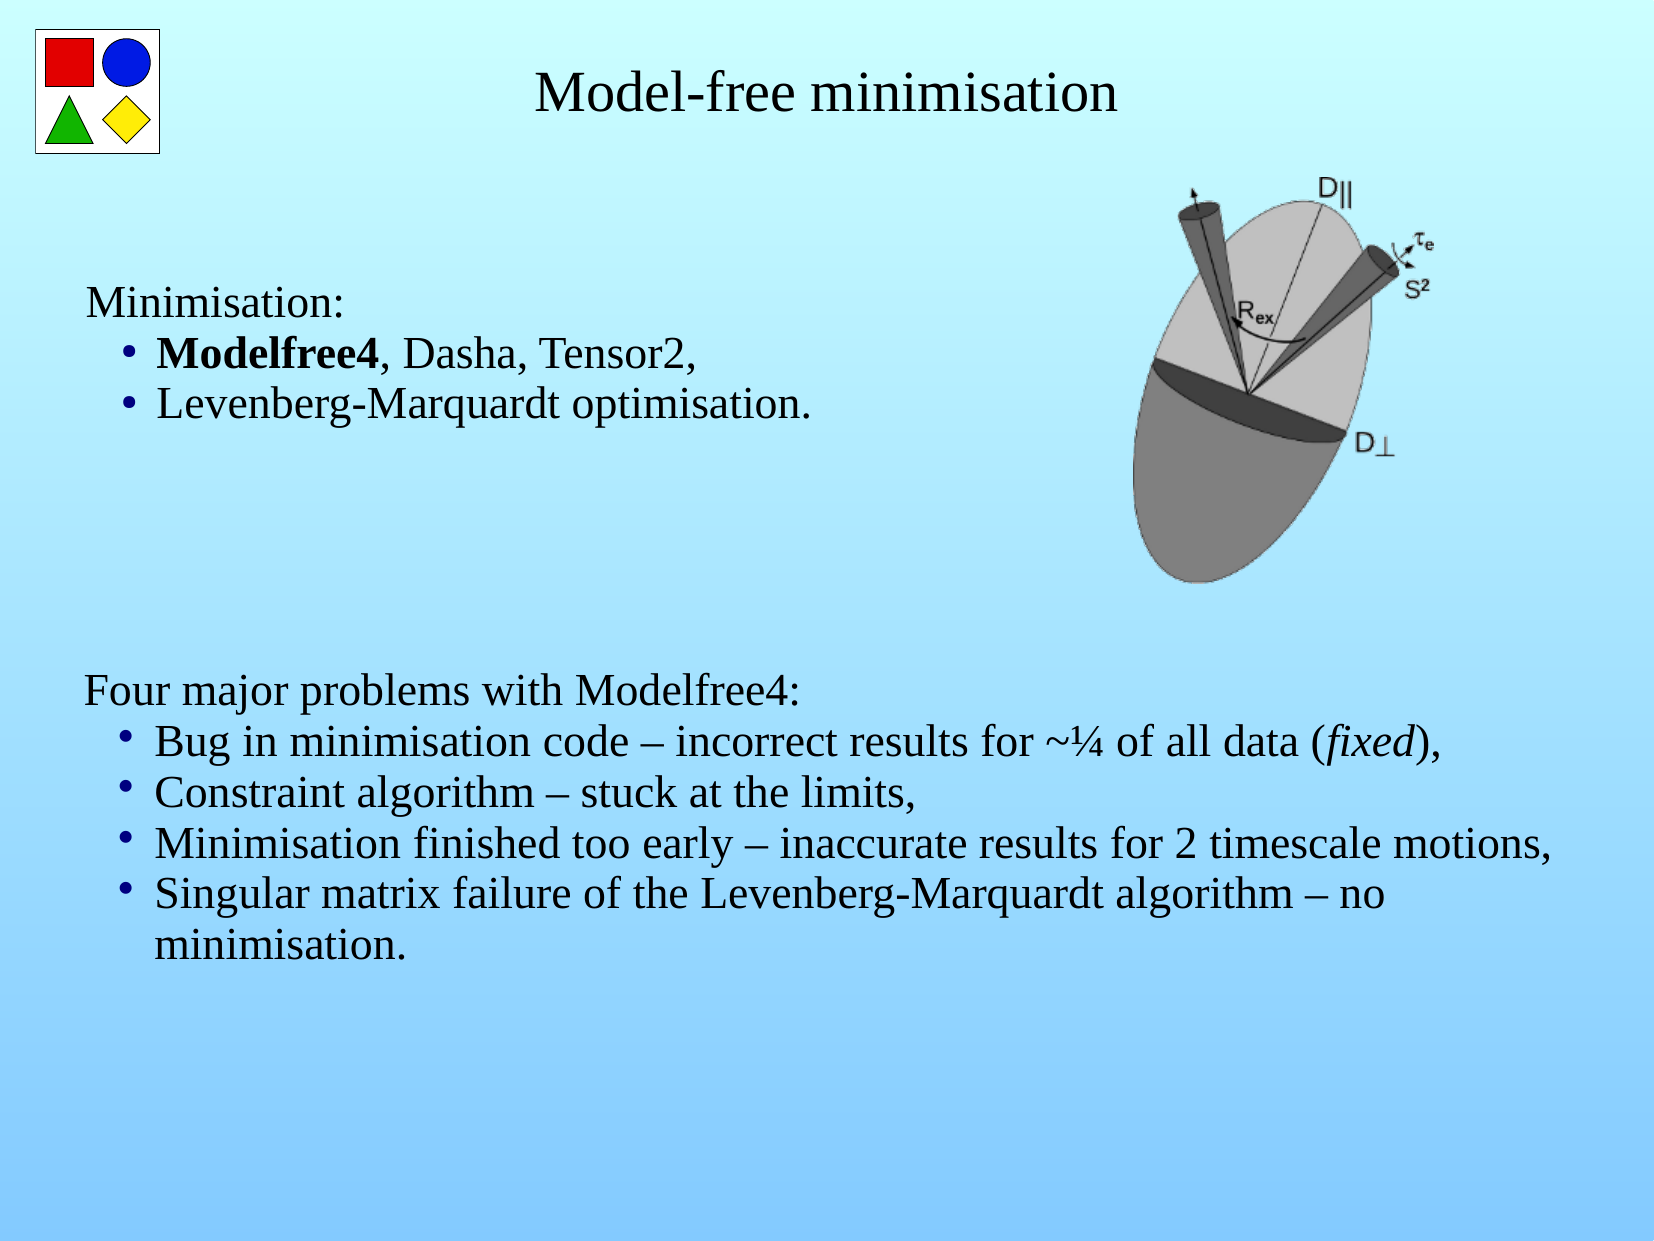

# Model-free minimisation
Minimisation:
Modelfree4, Dasha, Tensor2,
Levenberg-Marquardt optimisation.
Four major problems with Modelfree4:
Bug in minimisation code – incorrect results for ~¼ of all data (fixed),
Constraint algorithm – stuck at the limits,
Minimisation finished too early – inaccurate results for 2 timescale motions,
Singular matrix failure of the Levenberg-Marquardt algorithm – no minimisation.